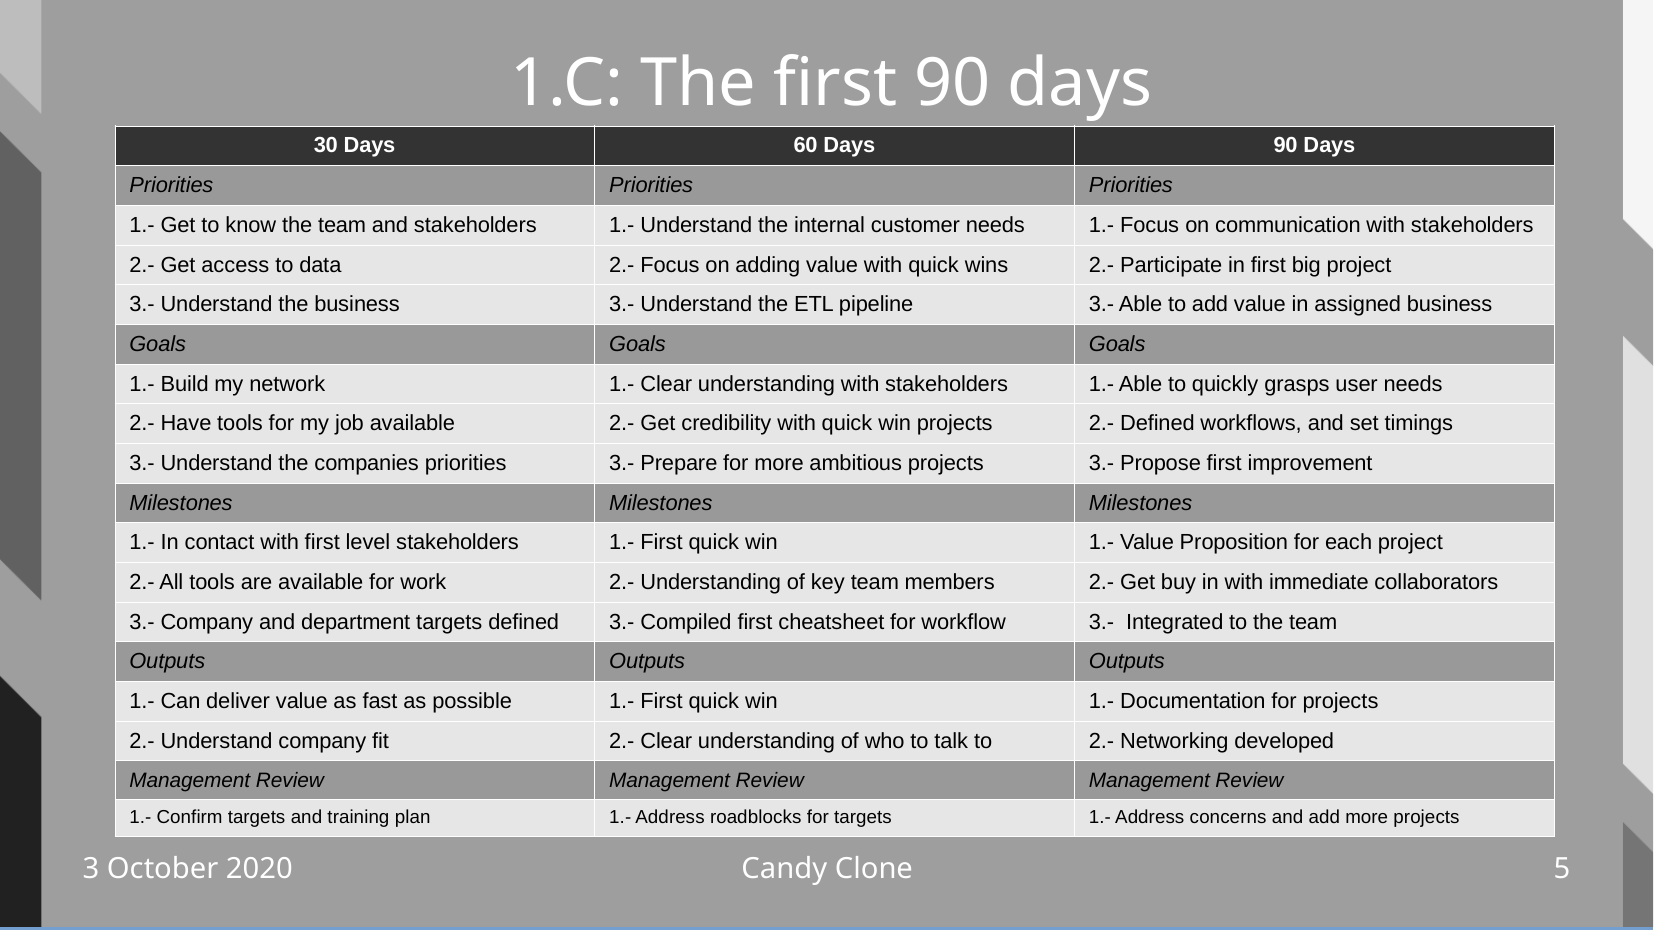

# 1.C: The first 90 days
| 30 Days | 60 Days | 90 Days |
| --- | --- | --- |
| Priorities | Priorities | Priorities |
| 1.- Get to know the team and stakeholders | 1.- Understand the internal customer needs | 1.- Focus on communication with stakeholders |
| 2.- Get access to data | 2.- Focus on adding value with quick wins | 2.- Participate in first big project |
| 3.- Understand the business | 3.- Understand the ETL pipeline | 3.- Able to add value in assigned business |
| Goals | Goals | Goals |
| 1.- Build my network | 1.- Clear understanding with stakeholders | 1.- Able to quickly grasps user needs |
| 2.- Have tools for my job available | 2.- Get credibility with quick win projects | 2.- Defined workflows, and set timings |
| 3.- Understand the companies priorities | 3.- Prepare for more ambitious projects | 3.- Propose first improvement |
| Milestones | Milestones | Milestones |
| 1.- In contact with first level stakeholders | 1.- First quick win | 1.- Value Proposition for each project |
| 2.- All tools are available for work | 2.- Understanding of key team members | 2.- Get buy in with immediate collaborators |
| 3.- Company and department targets defined | 3.- Compiled first cheatsheet for workflow | 3.- Integrated to the team |
| Outputs | Outputs | Outputs |
| 1.- Can deliver value as fast as possible | 1.- First quick win | 1.- Documentation for projects |
| 2.- Understand company fit | 2.- Clear understanding of who to talk to | 2.- Networking developed |
| Management Review | Management Review | Management Review |
| 1.- Confirm targets and training plan | 1.- Address roadblocks for targets | 1.- Address concerns and add more projects |
3 October 2020
Candy Clone
5